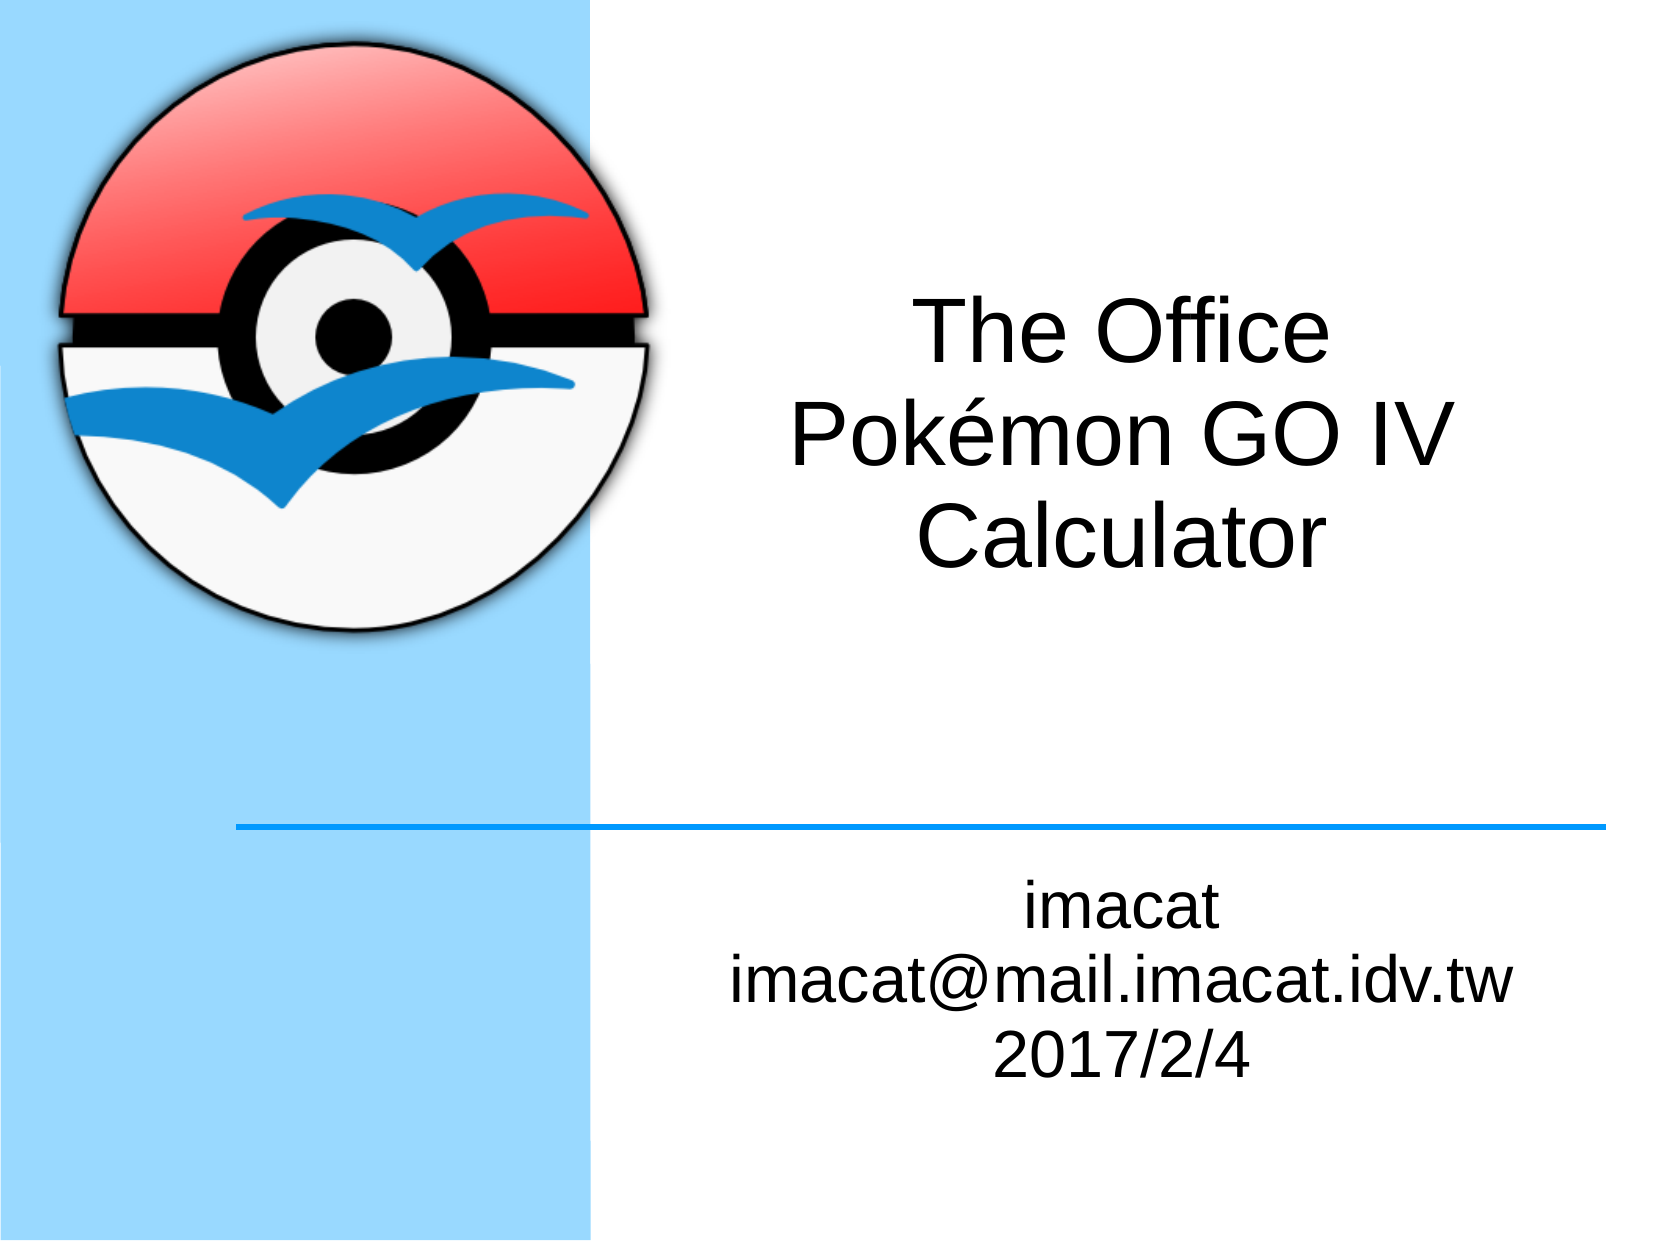

# The Office Pokémon GO IV Calculator
imacat
imacat@mail.imacat.idv.tw
2017/2/4